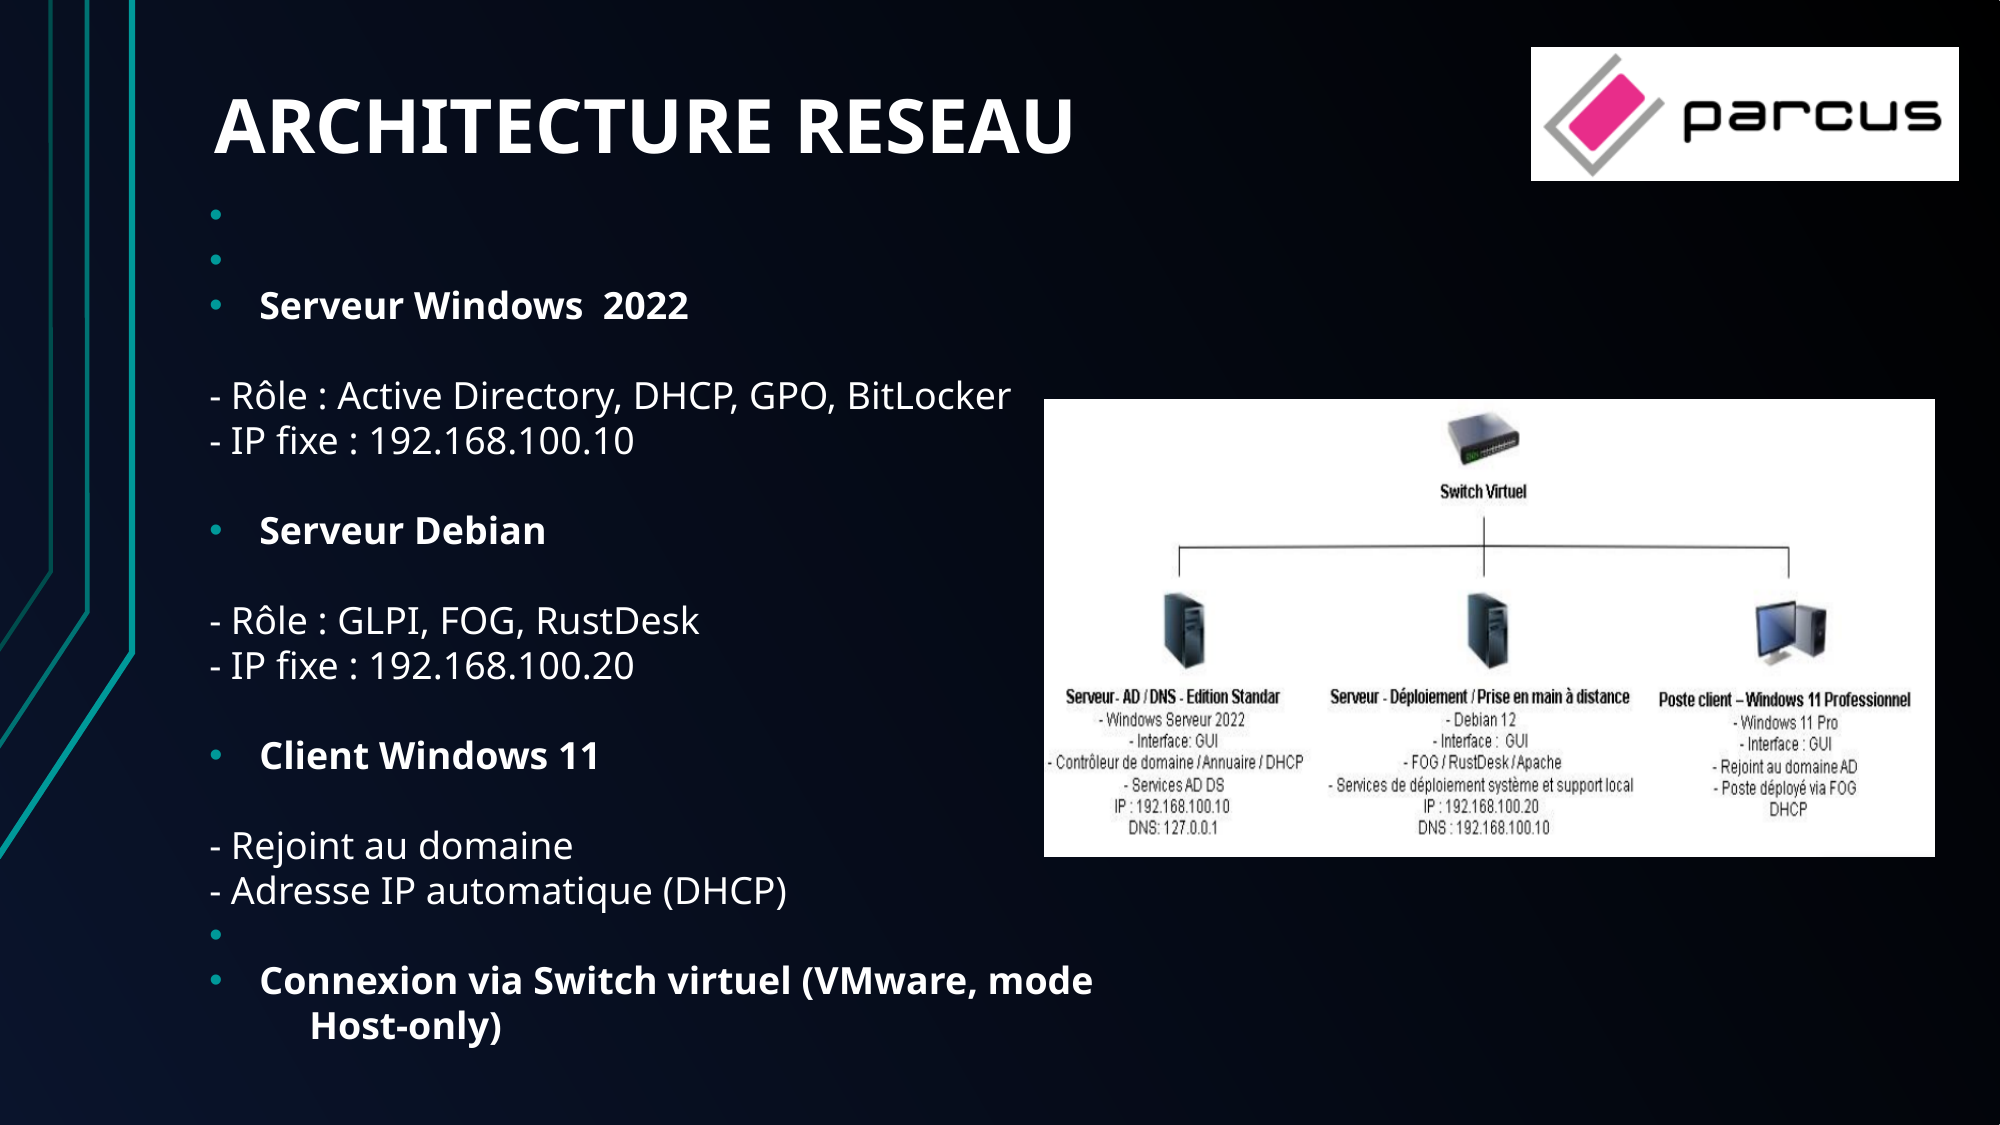

# ARCHITECTURE RESEAU
Serveur Windows 2022
- Rôle : Active Directory, DHCP, GPO, BitLocker
- IP fixe : 192.168.100.10
Serveur Debian
- Rôle : GLPI, FOG, RustDesk
- IP fixe : 192.168.100.20
Client Windows 11
- Rejoint au domaine
- Adresse IP automatique (DHCP)
Connexion via Switch virtuel (VMware, mode Host-only)